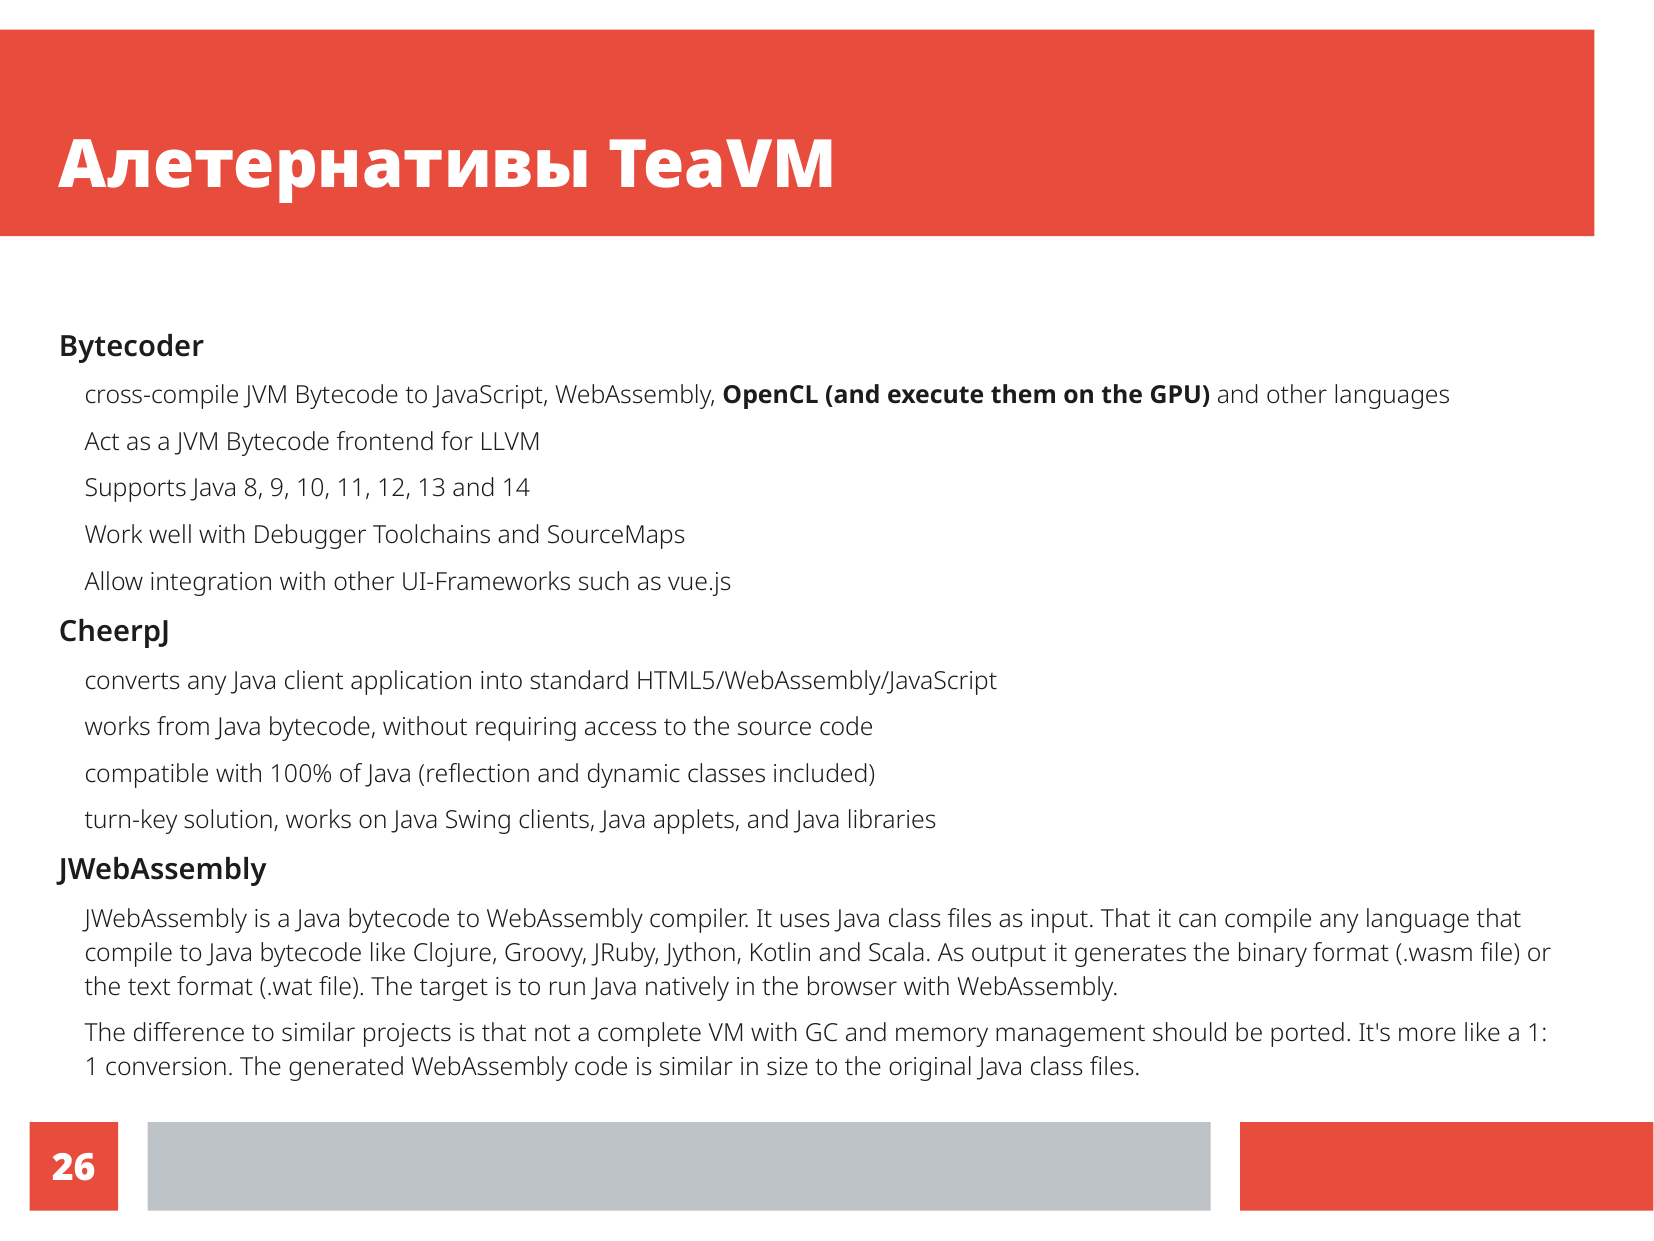

# Алетернативы TeaVM
Bytecoder
cross-compile JVM Bytecode to JavaScript, WebAssembly, OpenCL (and execute them on the GPU) and other languages
Act as a JVM Bytecode frontend for LLVM
Supports Java 8, 9, 10, 11, 12, 13 and 14
Work well with Debugger Toolchains and SourceMaps
Allow integration with other UI-Frameworks such as vue.js
CheerpJ
converts any Java client application into standard HTML5/WebAssembly/JavaScript
works from Java bytecode, without requiring access to the source code
compatible with 100% of Java (reflection and dynamic classes included)
turn-key solution, works on Java Swing clients, Java applets, and Java libraries
JWebAssembly
JWebAssembly is a Java bytecode to WebAssembly compiler. It uses Java class files as input. That it can compile any language that compile to Java bytecode like Clojure, Groovy, JRuby, Jython, Kotlin and Scala. As output it generates the binary format (.wasm file) or the text format (.wat file). The target is to run Java natively in the browser with WebAssembly.
The difference to similar projects is that not a complete VM with GC and memory management should be ported. It's more like a 1: 1 conversion. The generated WebAssembly code is similar in size to the original Java class files.
26